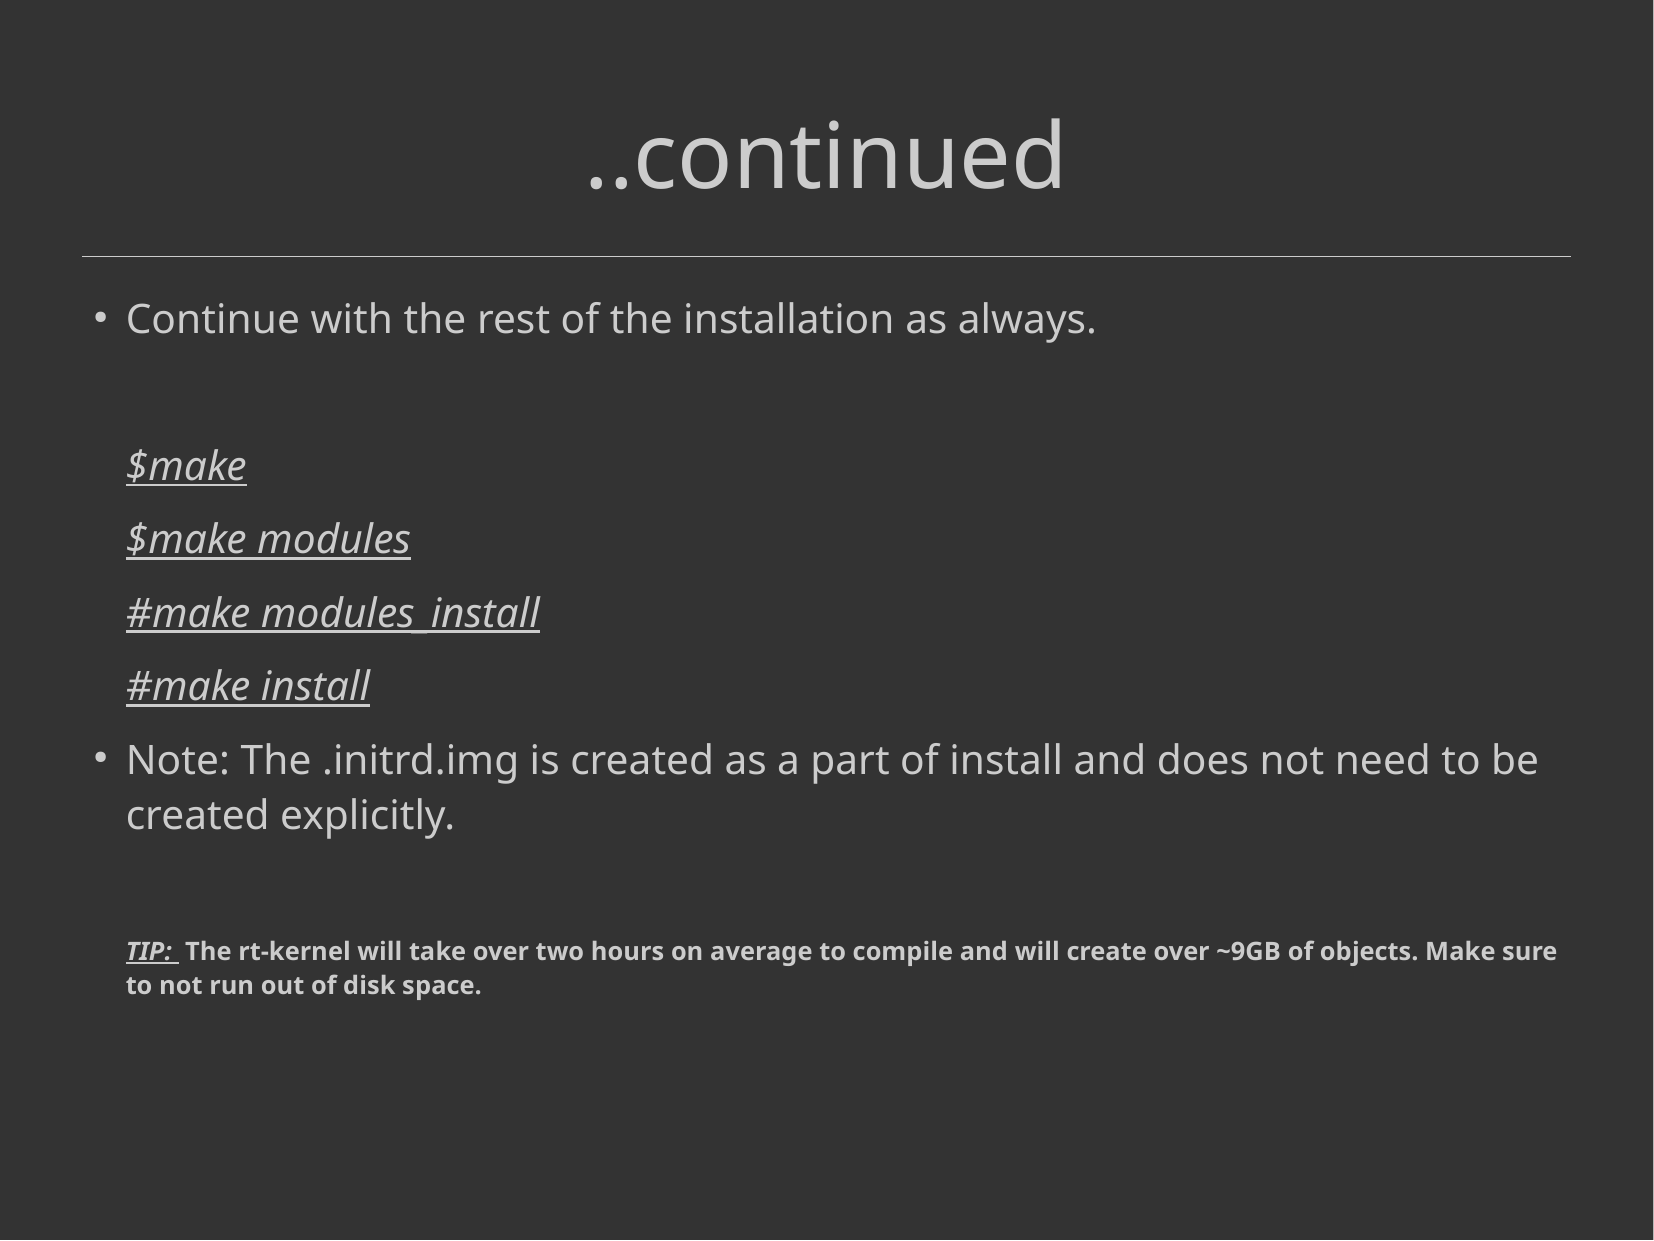

# ..continued
Continue with the rest of the installation as always.
$make
$make modules
#make modules_install
#make install
Note: The .initrd.img is created as a part of install and does not need to be created explicitly.
TIP: The rt-kernel will take over two hours on average to compile and will create over ~9GB of objects. Make sure to not run out of disk space.